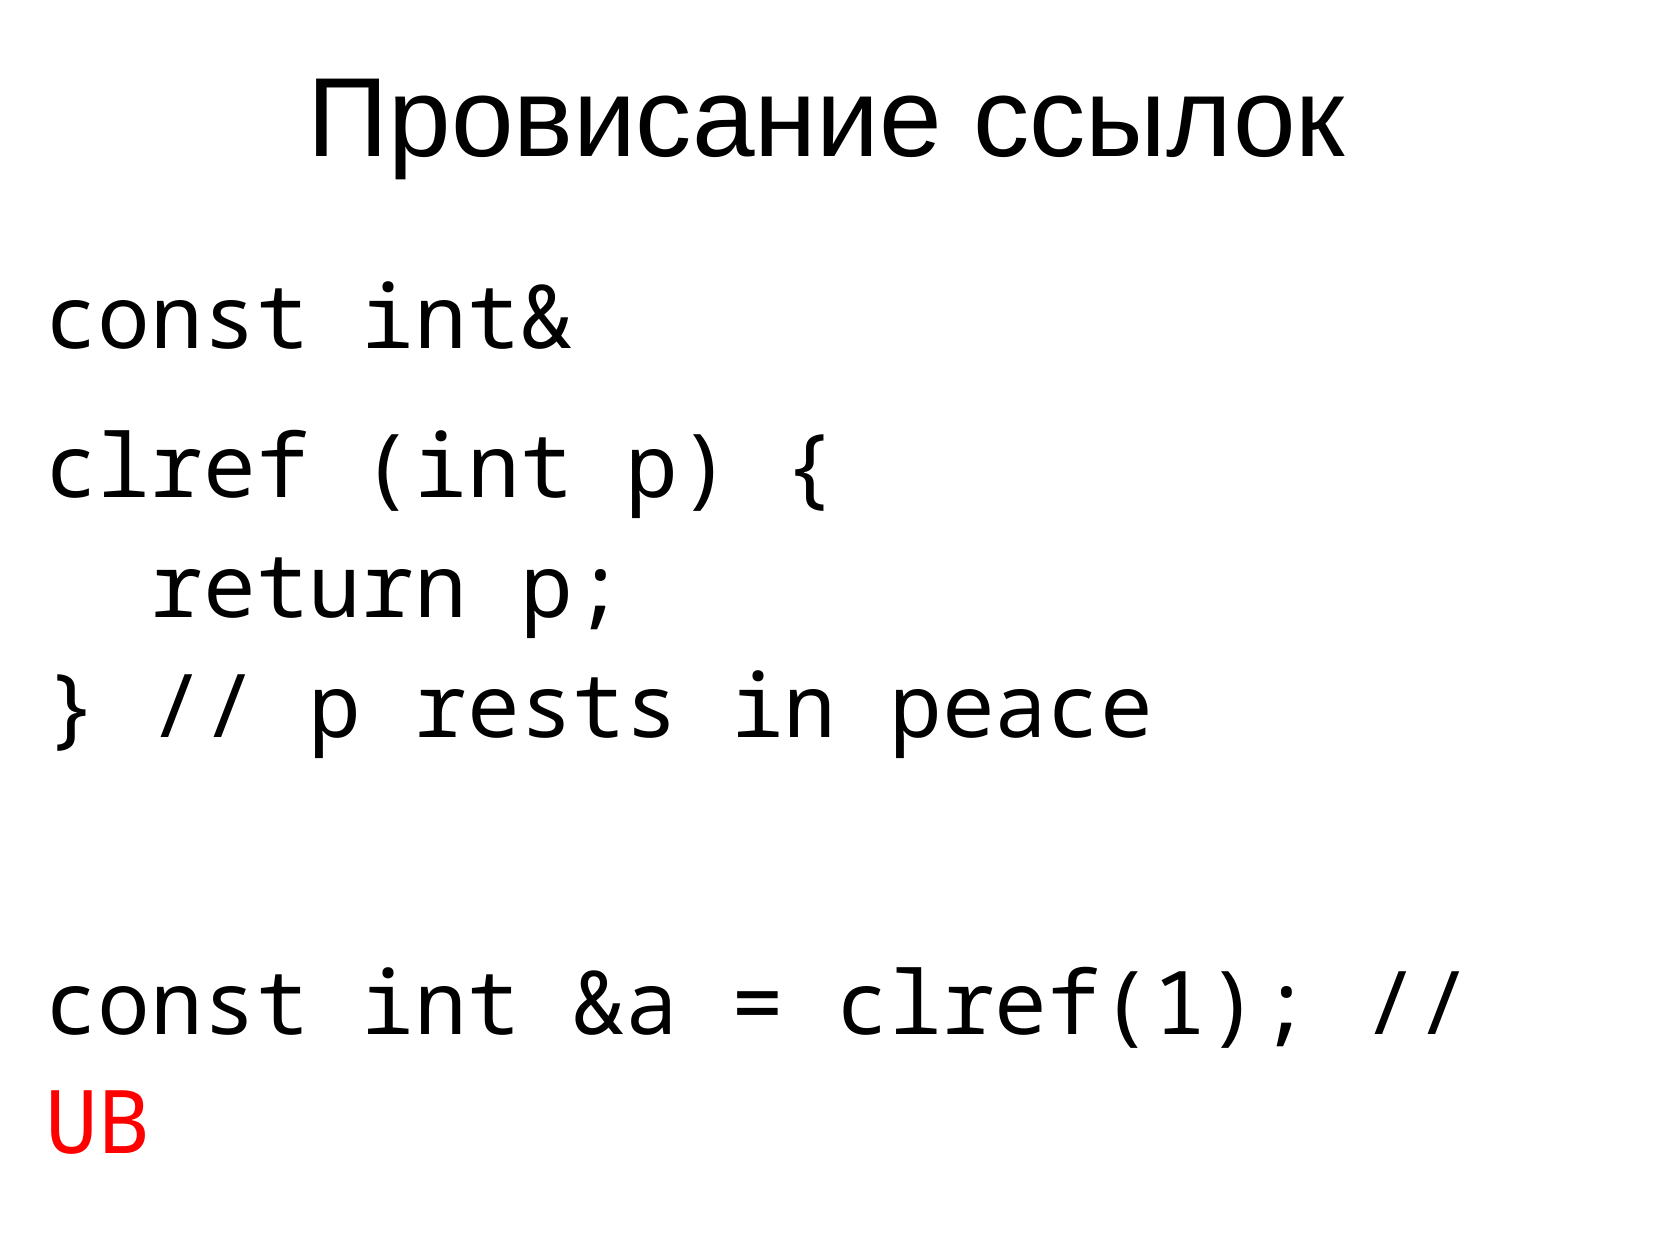

# Провисание ссылок
const int&
clref (int p) {
 return p;
} // p rests in peace
const int &a = clref(1); // UB